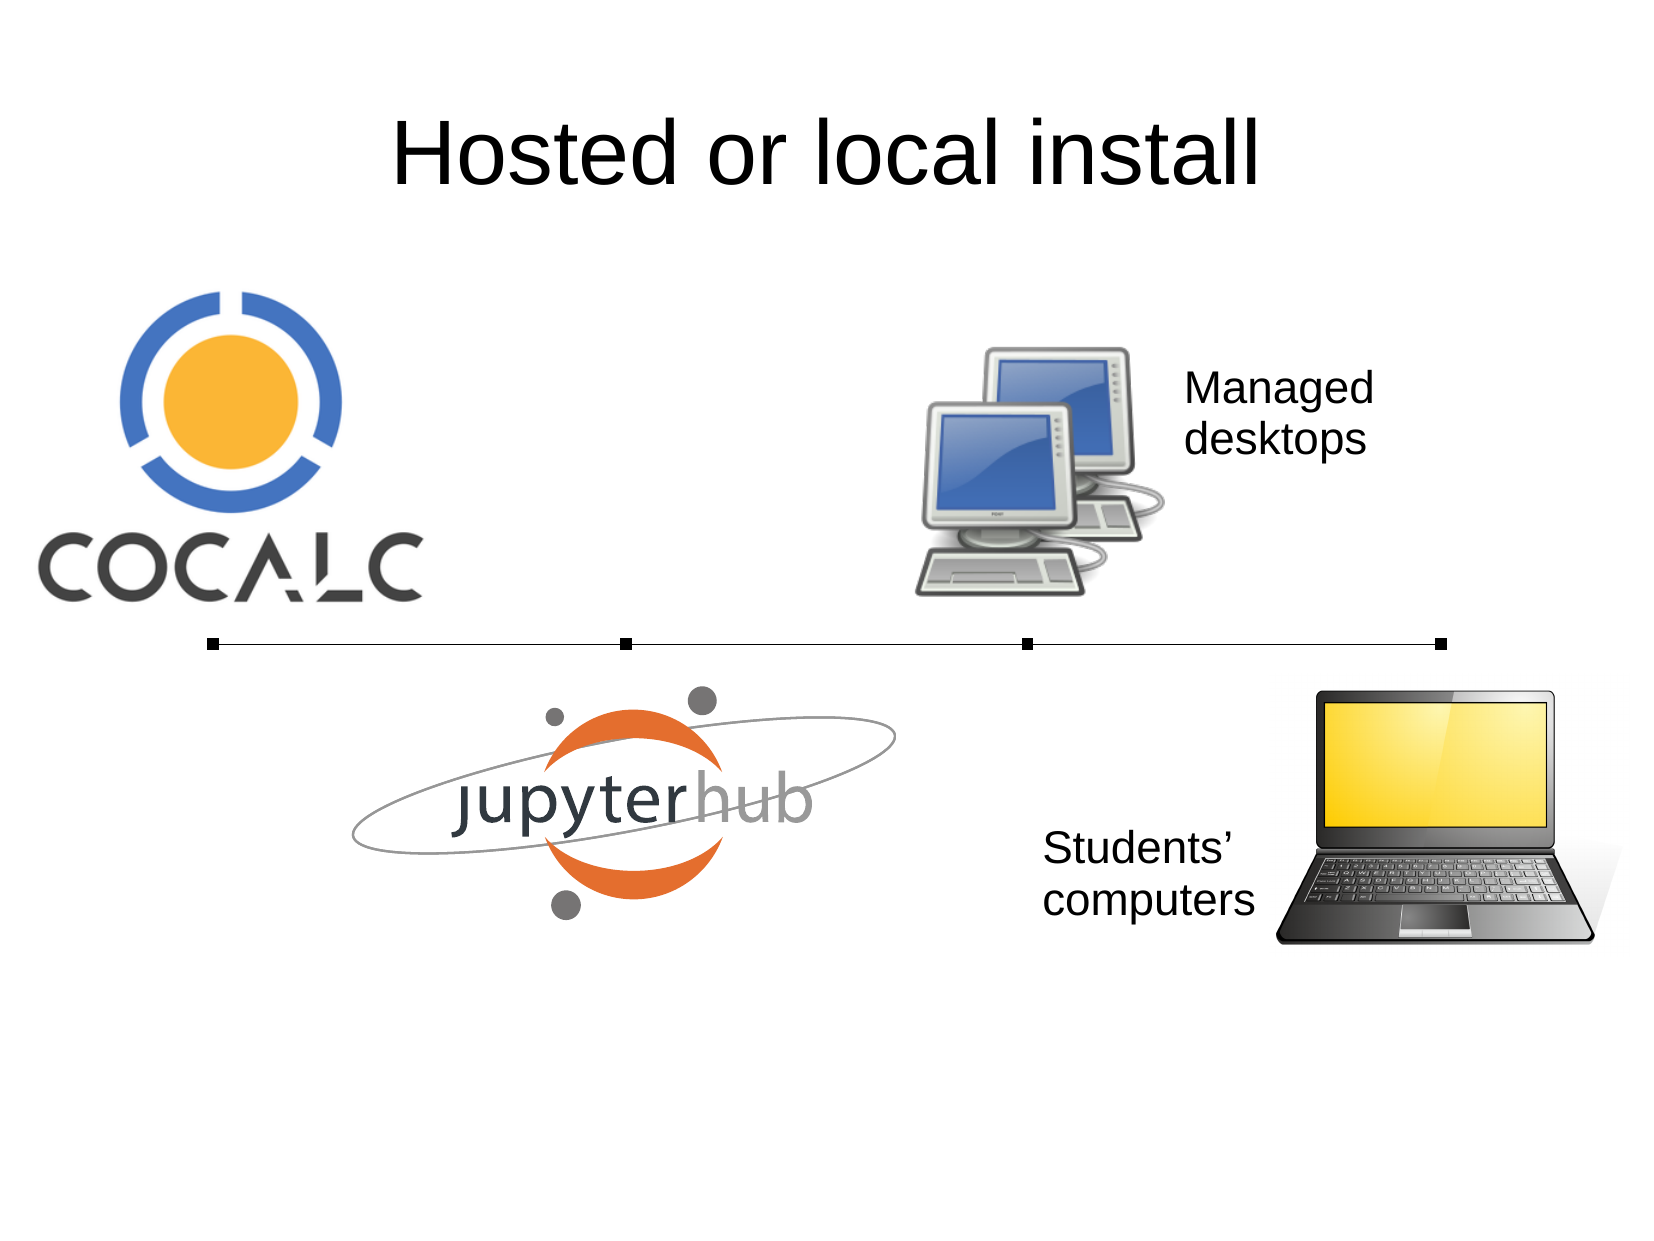

# Hosted or local install
Managed desktops
Students’ computers